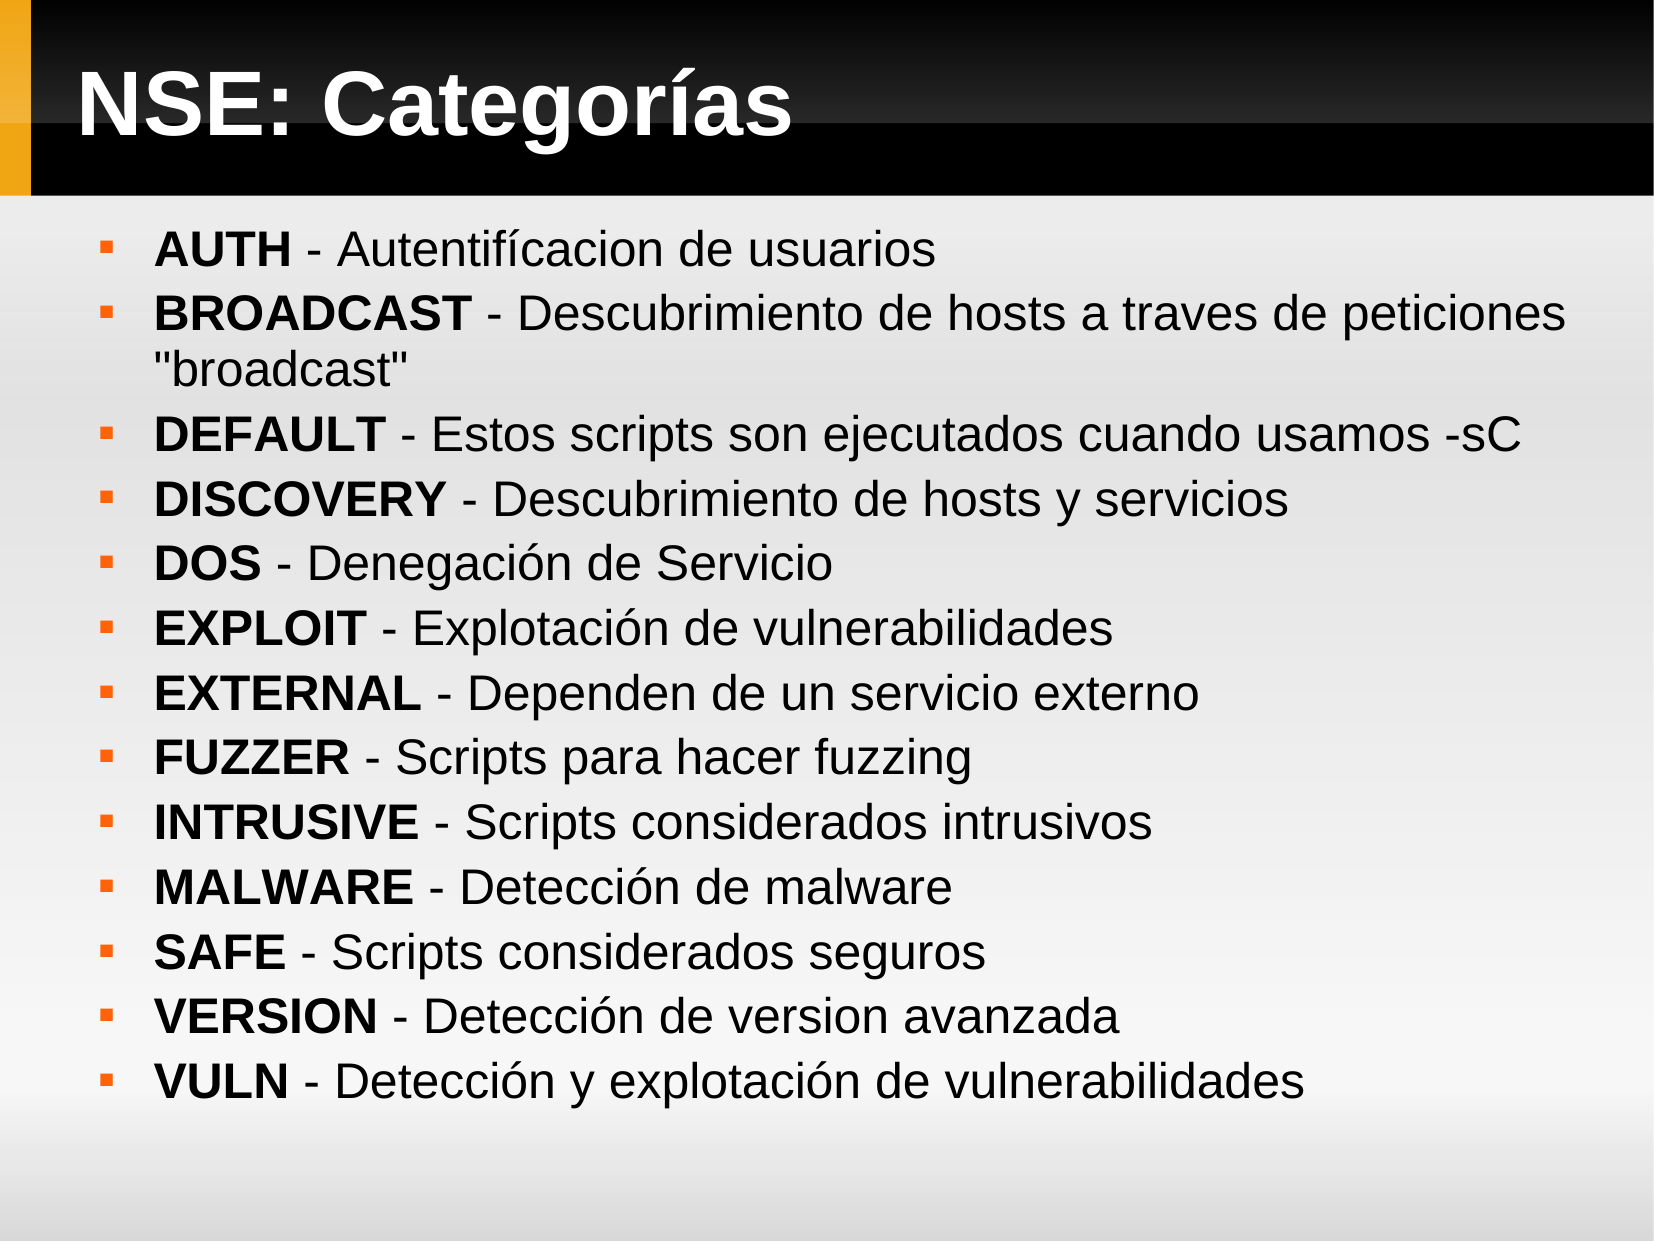

# NSE: Categorías
AUTH - Autentifícacion de usuarios
BROADCAST - Descubrimiento de hosts a traves de peticiones "broadcast"
DEFAULT - Estos scripts son ejecutados cuando usamos -sC
DISCOVERY - Descubrimiento de hosts y servicios
DOS - Denegación de Servicio
EXPLOIT - Explotación de vulnerabilidades
EXTERNAL - Dependen de un servicio externo
FUZZER - Scripts para hacer fuzzing
INTRUSIVE - Scripts considerados intrusivos
MALWARE - Detección de malware
SAFE - Scripts considerados seguros
VERSION - Detección de version avanzada
VULN - Detección y explotación de vulnerabilidades